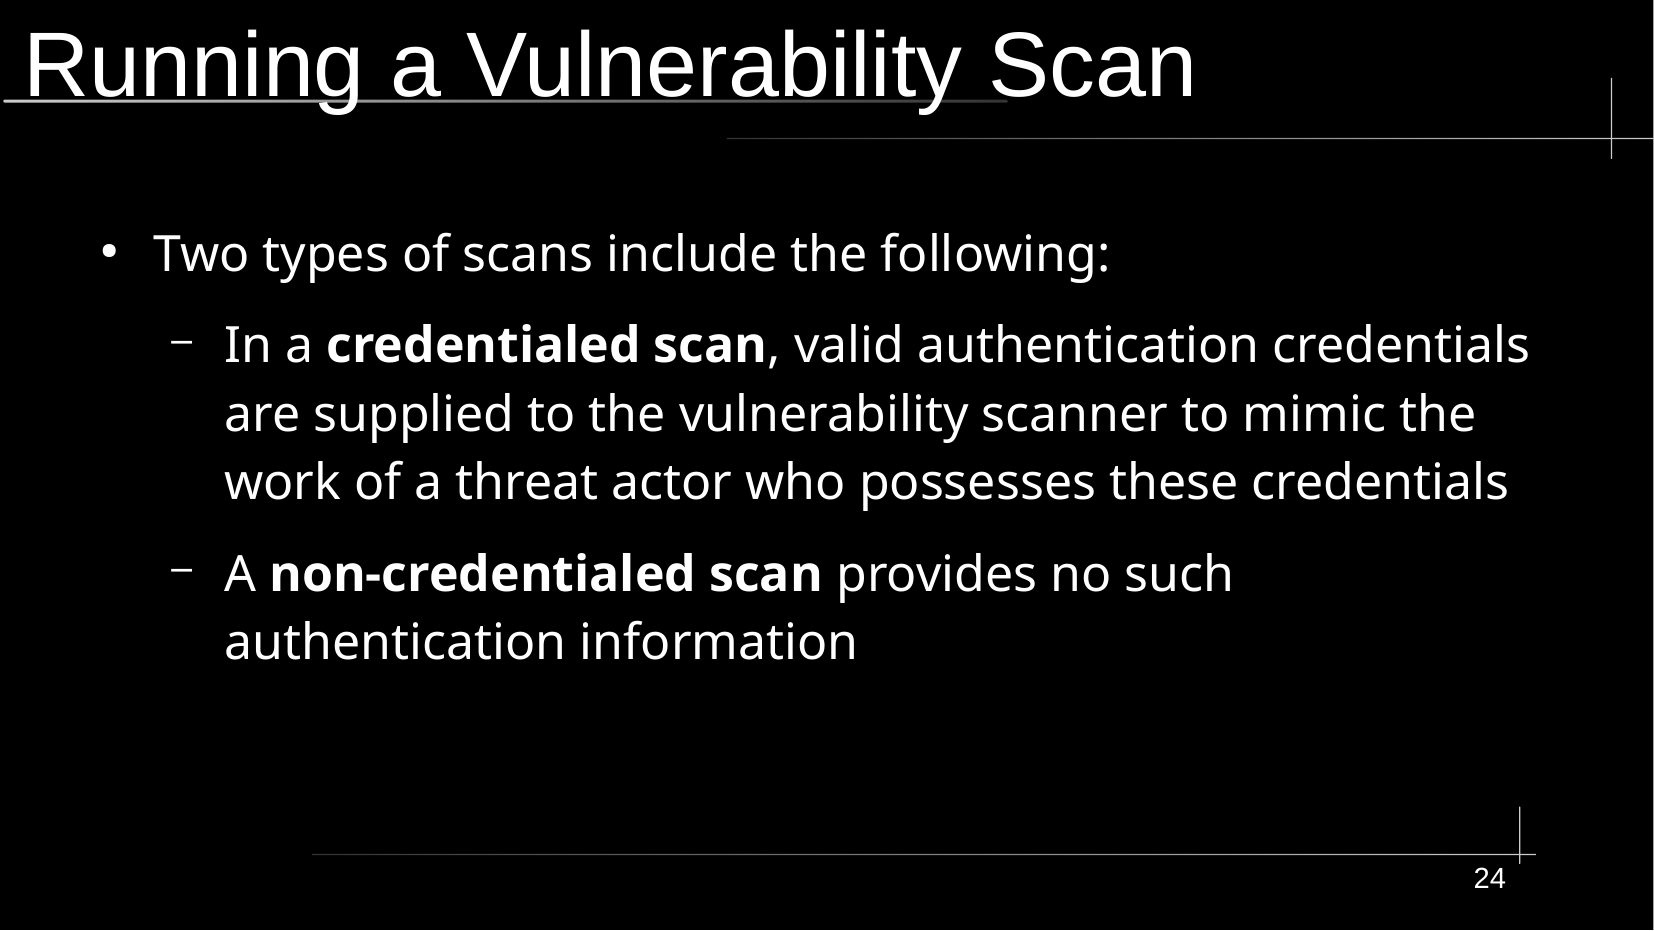

# Running a Vulnerability Scan
Two types of scans include the following:
In a credentialed scan, valid authentication credentials are supplied to the vulnerability scanner to mimic the work of a threat actor who possesses these credentials
A non-credentialed scan provides no such authentication information
24